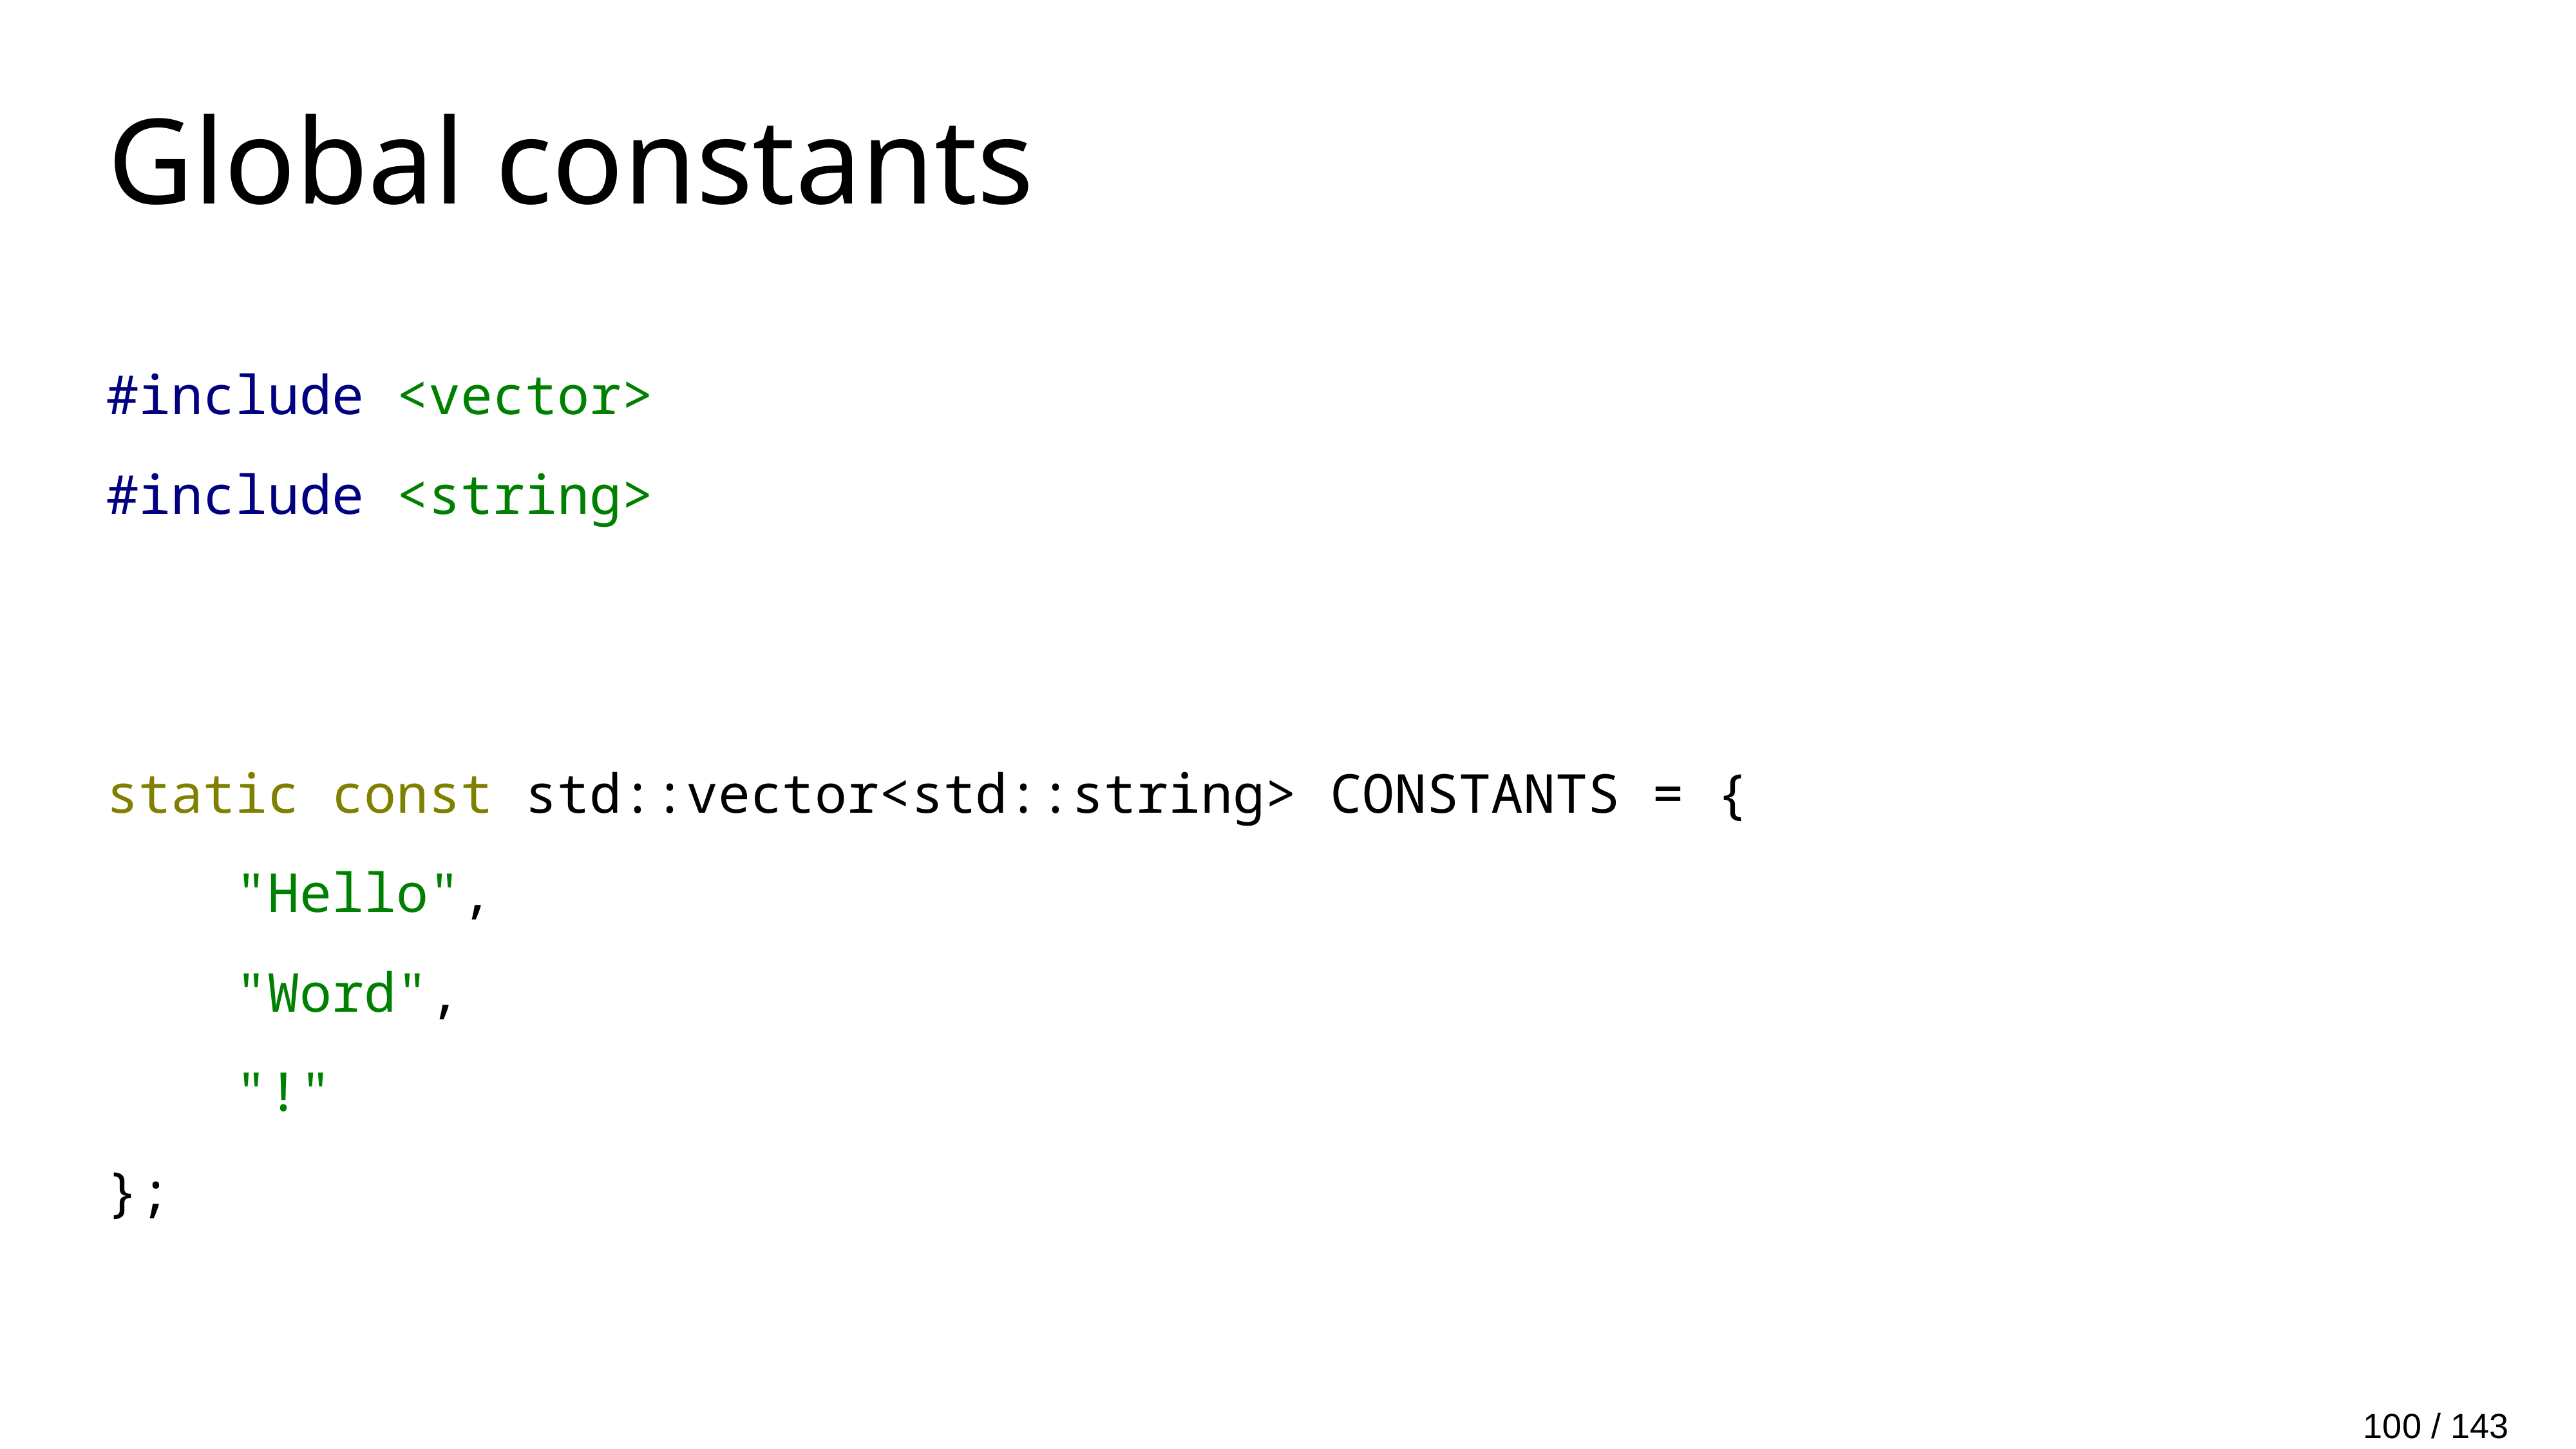

# Global constants
#include <vector>
#include <string>
static const std::vector<std::string> CONSTANTS = {
 "Hello",
 "Word",
 "!"
};